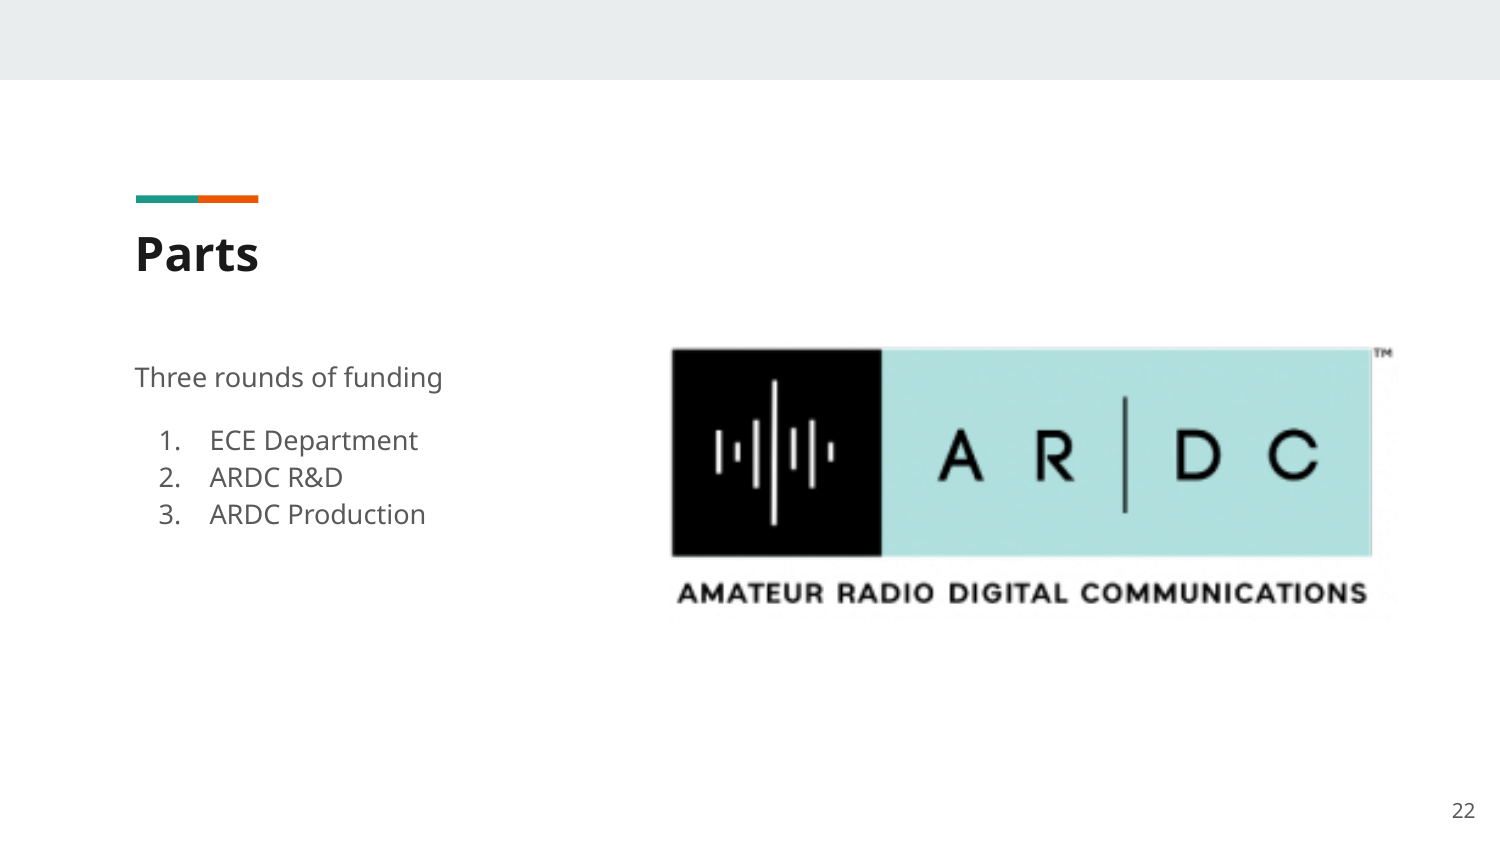

# Parts
Three rounds of funding
ECE Department
ARDC R&D
ARDC Production